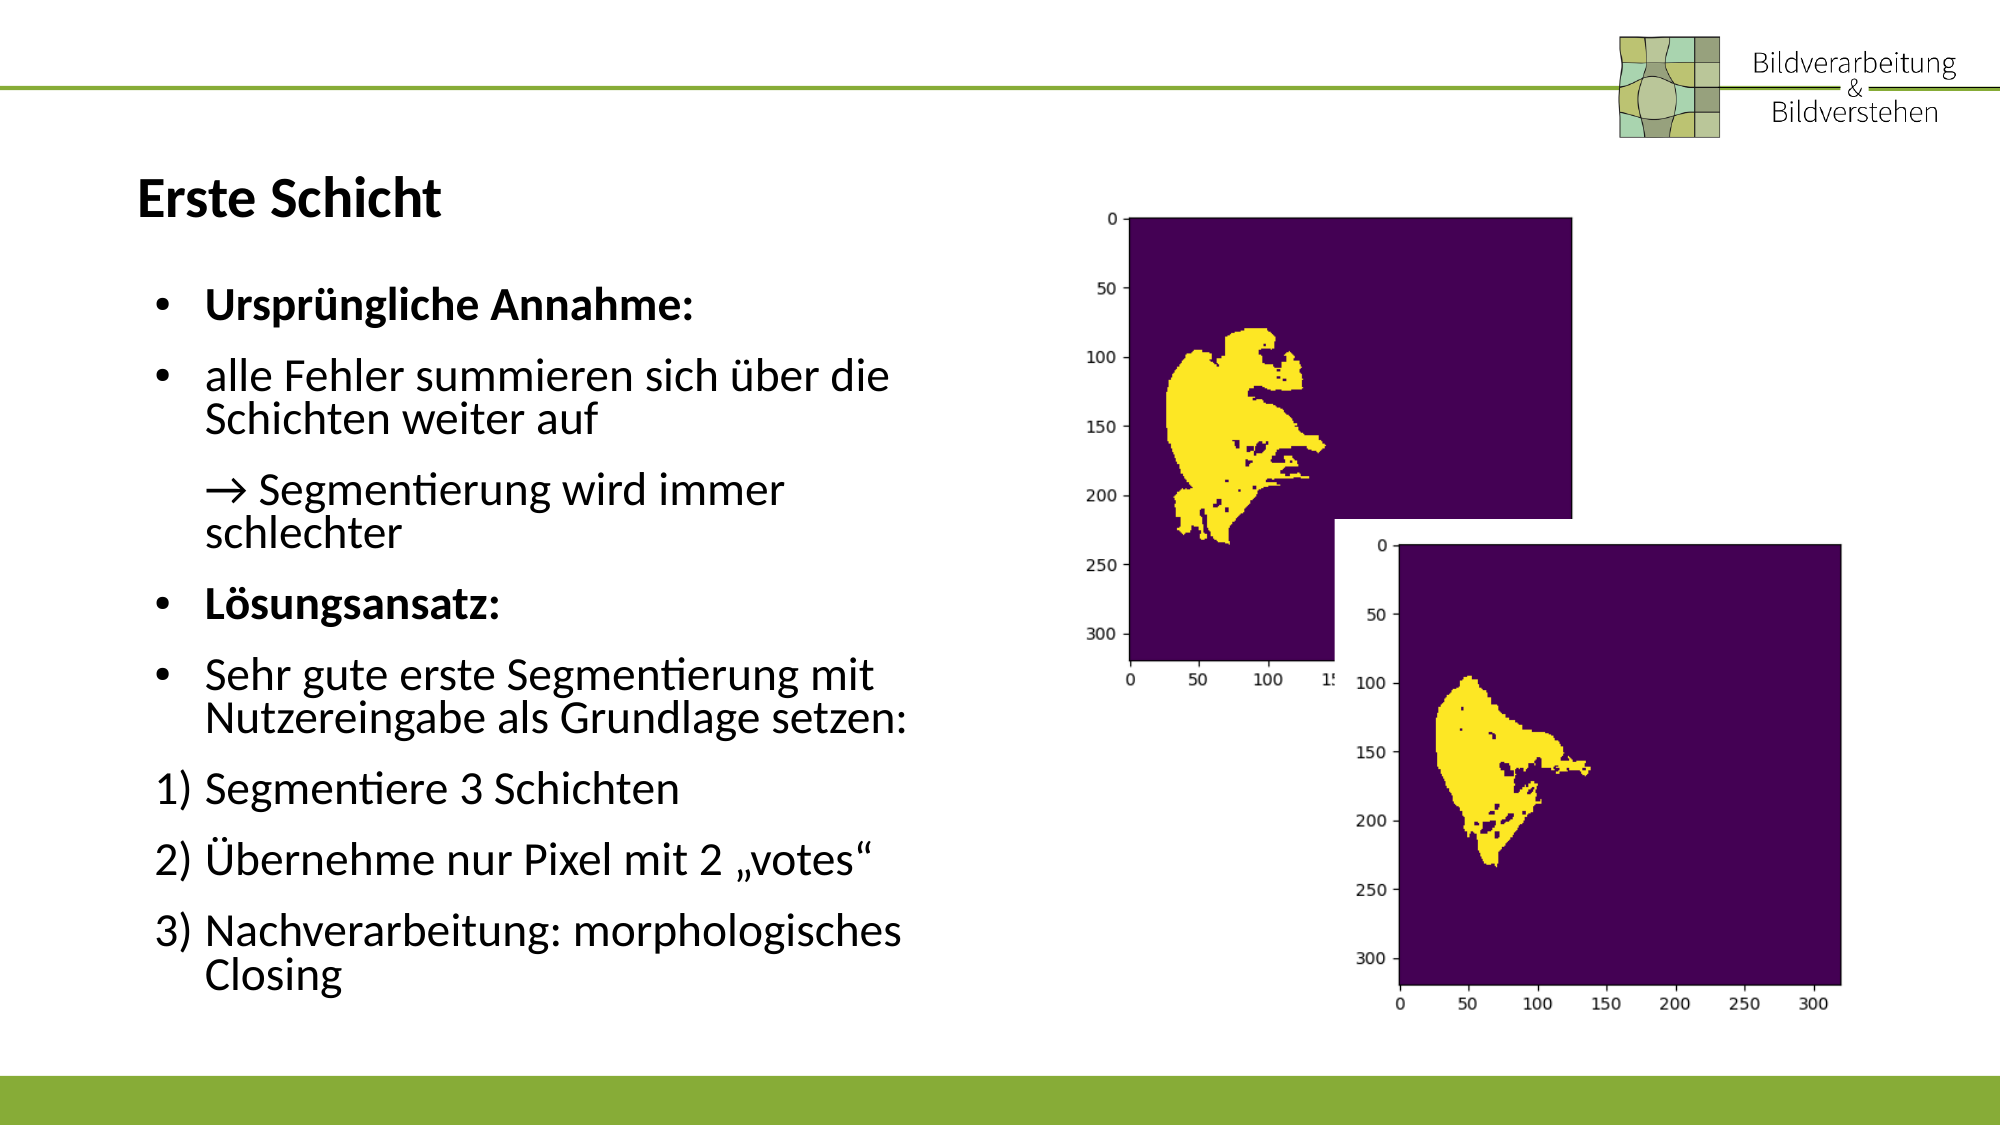

# Erste Schicht
Ursprüngliche Annahme:
alle Fehler summieren sich über die Schichten weiter auf
→ Segmentierung wird immer schlechter
Lösungsansatz:
Sehr gute erste Segmentierung mit Nutzereingabe als Grundlage setzen:
Segmentiere 3 Schichten
Übernehme nur Pixel mit 2 „votes“
Nachverarbeitung: morphologisches Closing